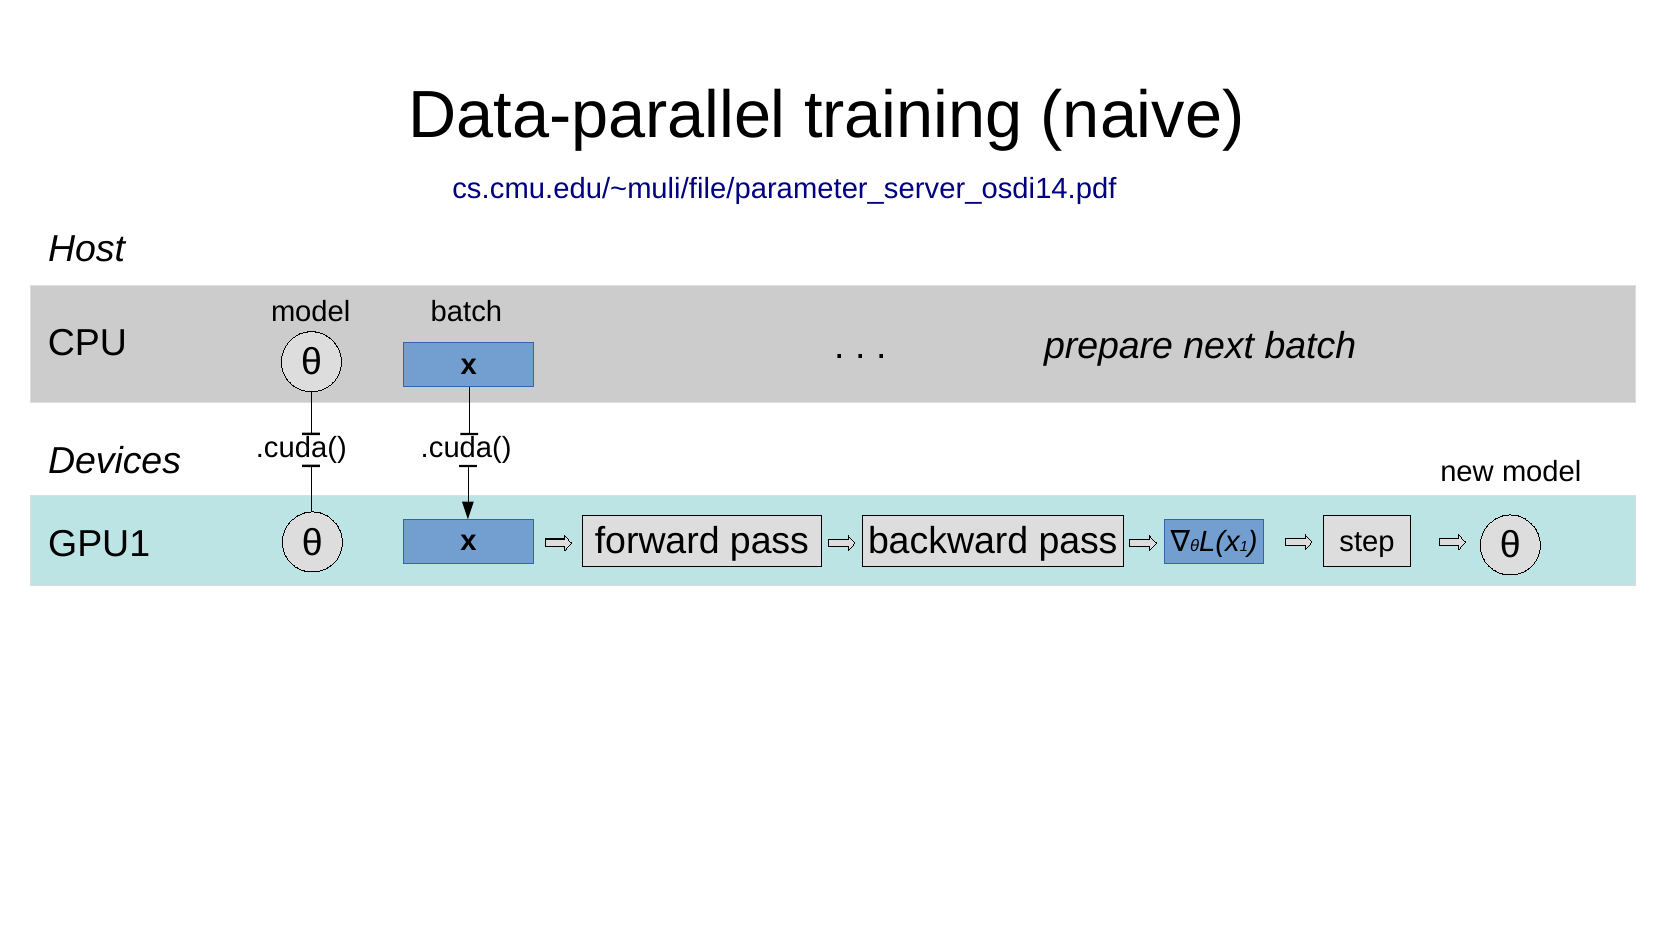

# Data-parallel training (naive)
cs.cmu.edu/~muli/file/parameter_server_osdi14.pdf
Host
model
batch
CPU
. . . prepare next batch
θ
x
.cuda()
.cuda()
Devices
new model
θ
θ
GPU1
forward pass
backward pass
step
x
∇θL(x1)